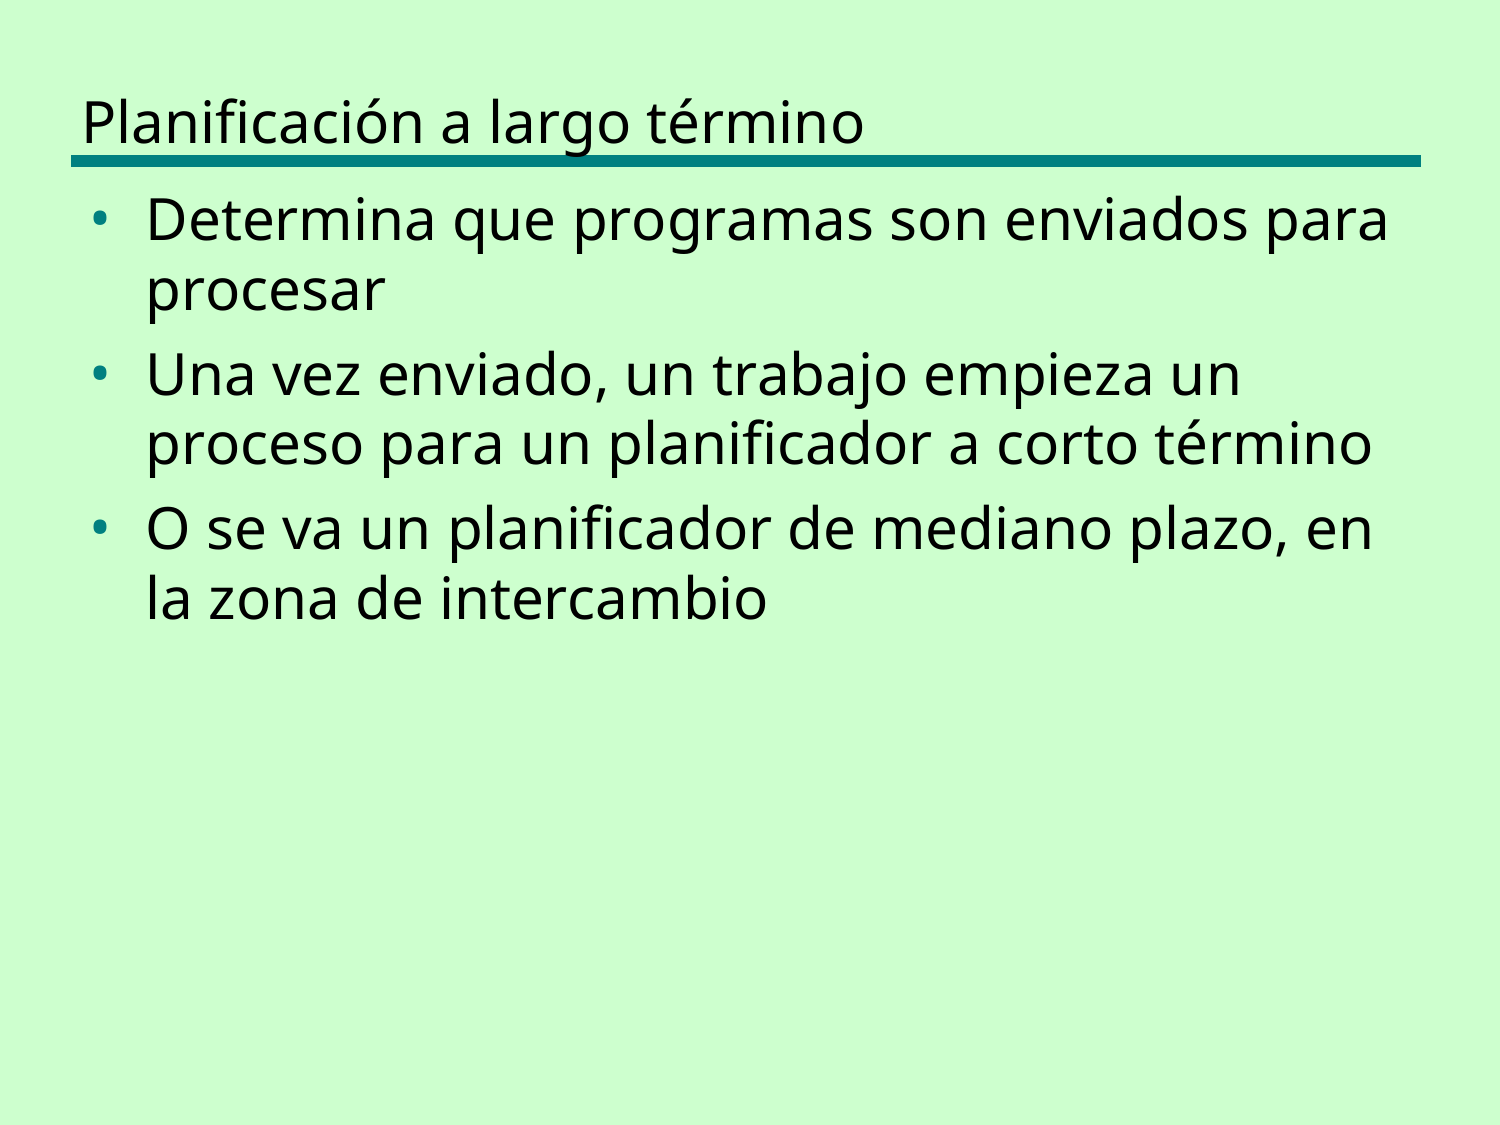

# Planificación a largo término
Determina que programas son enviados para procesar
Una vez enviado, un trabajo empieza un proceso para un planificador a corto término
O se va un planificador de mediano plazo, en la zona de intercambio